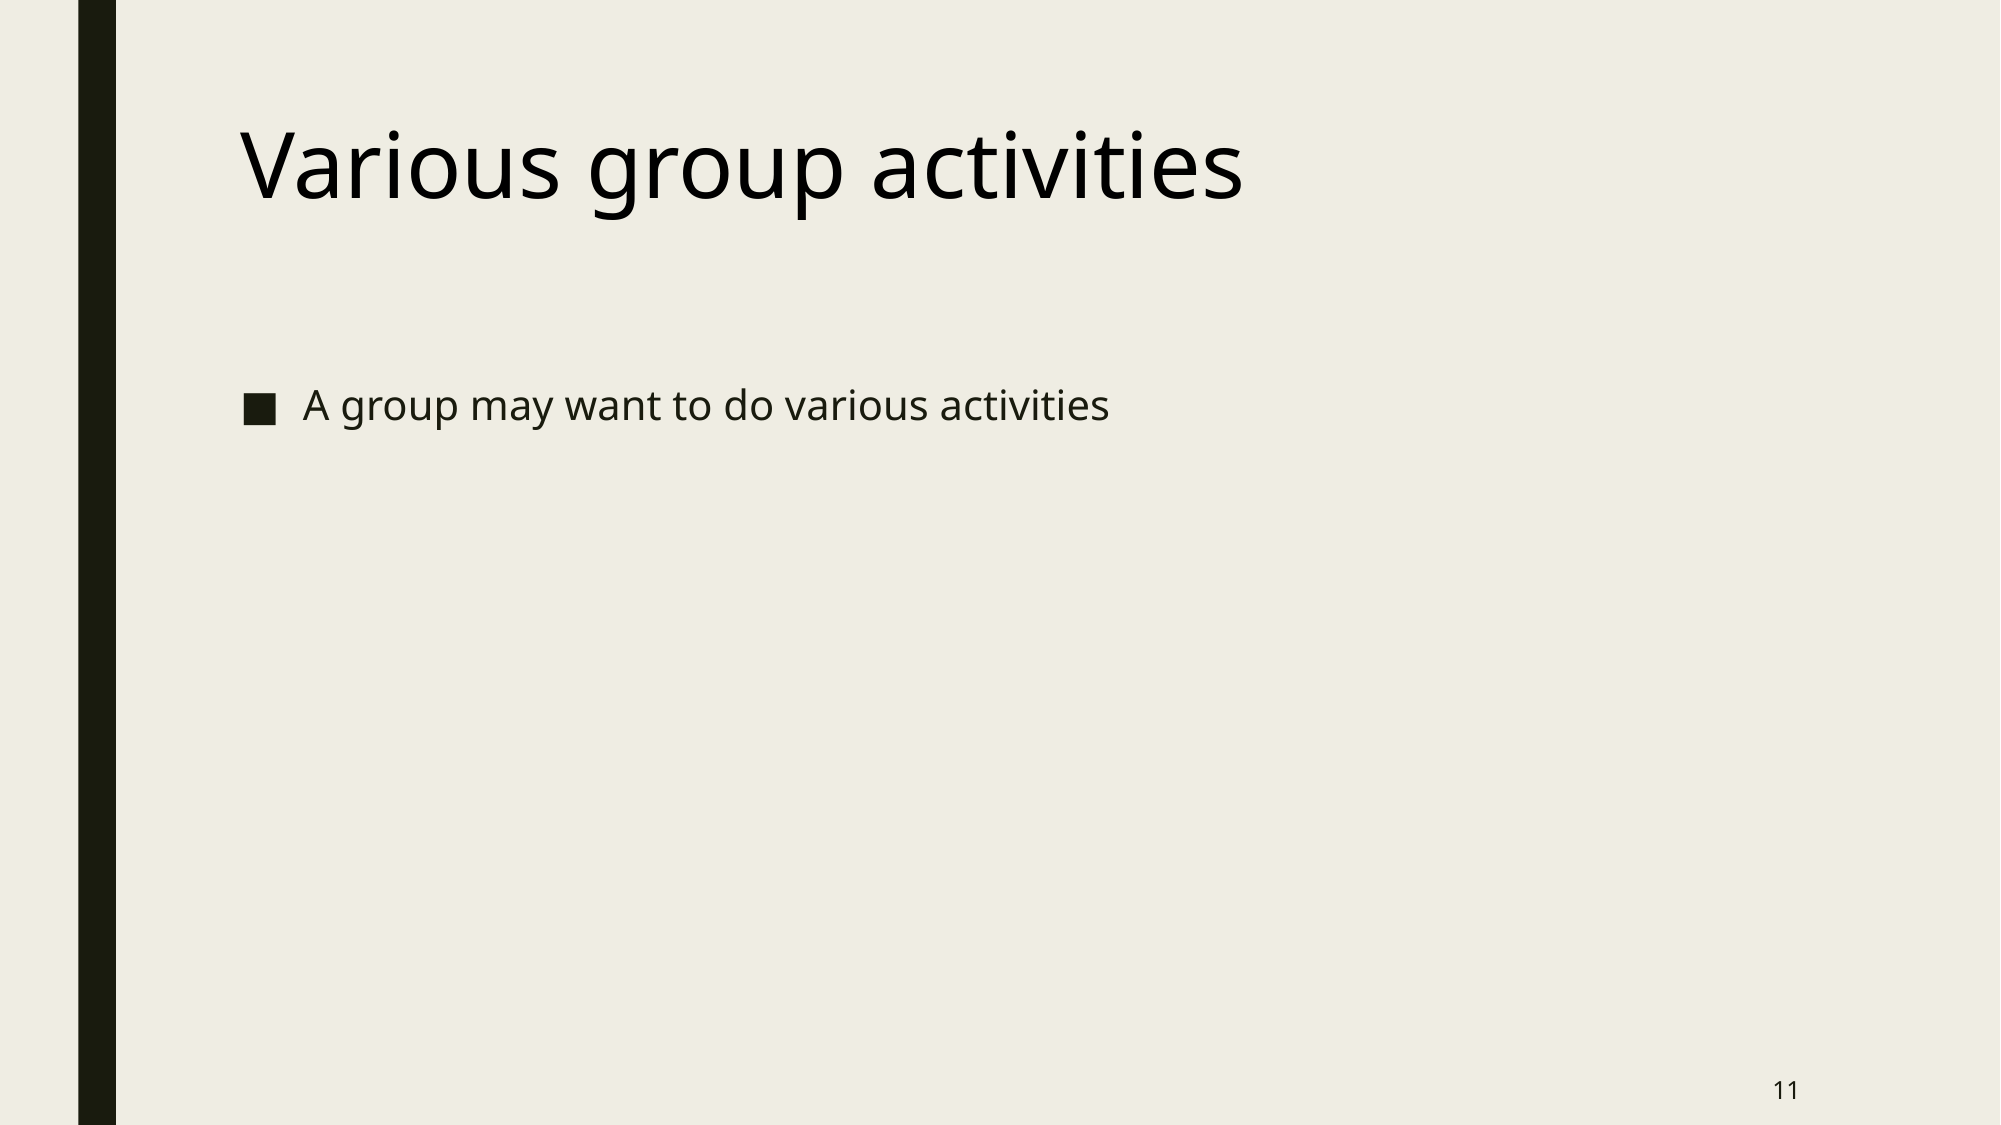

# Various group activities
A group may want to do various activities